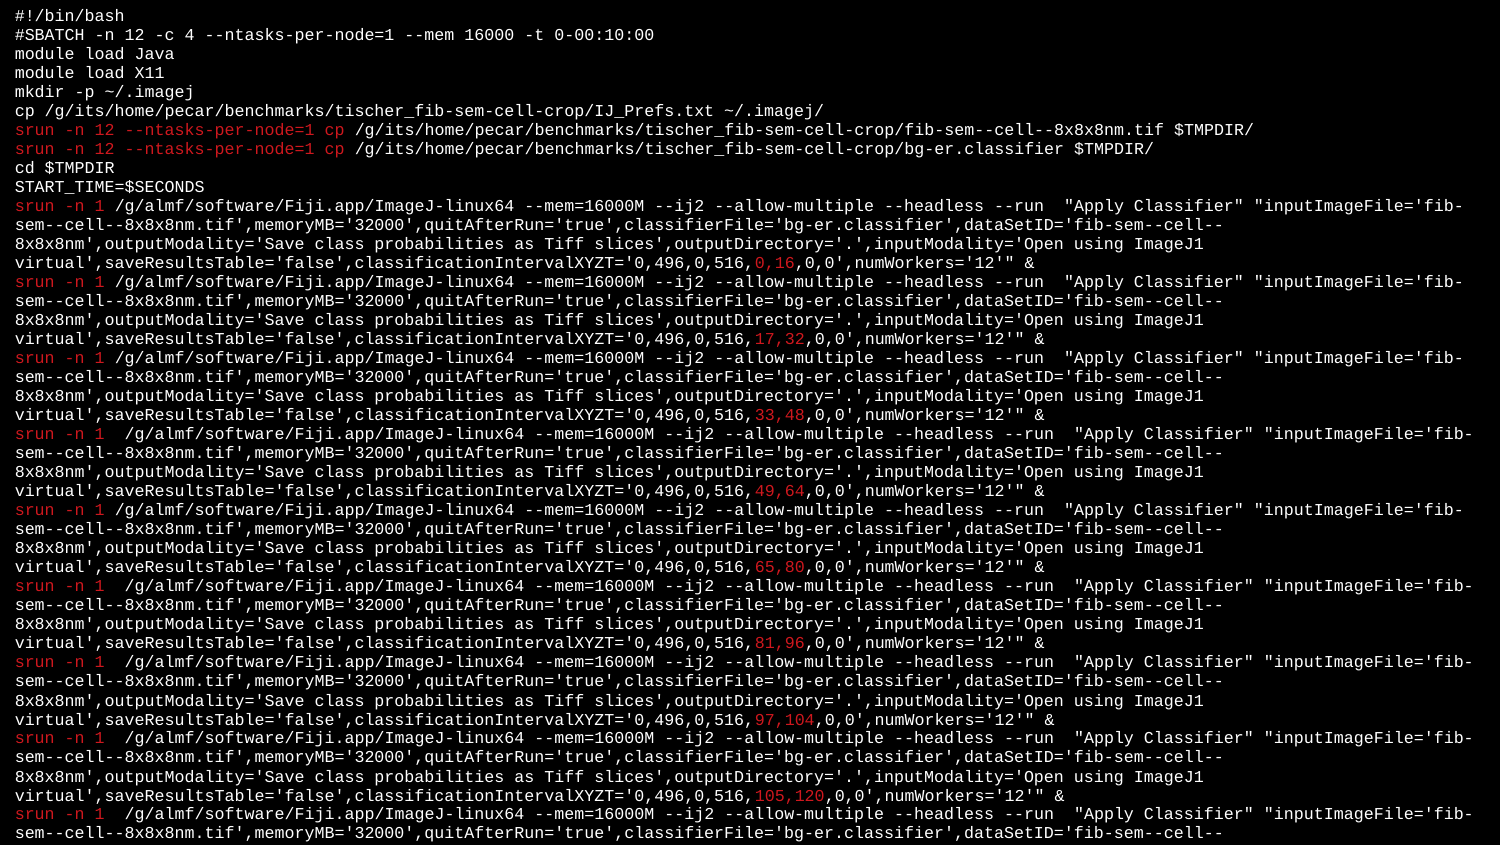

#!/bin/bash
#SBATCH -n 12 -c 4 --ntasks-per-node=1 --mem 16000 -t 0-00:10:00
module load Java
module load X11
mkdir -p ~/.imagej
cp /g/its/home/pecar/benchmarks/tischer_fib-sem-cell-crop/IJ_Prefs.txt ~/.imagej/
srun -n 12 --ntasks-per-node=1 cp /g/its/home/pecar/benchmarks/tischer_fib-sem-cell-crop/fib-sem--cell--8x8x8nm.tif $TMPDIR/
srun -n 12 --ntasks-per-node=1 cp /g/its/home/pecar/benchmarks/tischer_fib-sem-cell-crop/bg-er.classifier $TMPDIR/
cd $TMPDIR
START_TIME=$SECONDS
srun -n 1 /g/almf/software/Fiji.app/ImageJ-linux64 --mem=16000M --ij2 --allow-multiple --headless --run "Apply Classifier" "inputImageFile='fib-sem--cell--8x8x8nm.tif',memoryMB='32000',quitAfterRun='true',classifierFile='bg-er.classifier',dataSetID='fib-sem--cell--8x8x8nm',outputModality='Save class probabilities as Tiff slices',outputDirectory='.',inputModality='Open using ImageJ1 virtual',saveResultsTable='false',classificationIntervalXYZT='0,496,0,516,0,16,0,0',numWorkers='12'" &
srun -n 1 /g/almf/software/Fiji.app/ImageJ-linux64 --mem=16000M --ij2 --allow-multiple --headless --run "Apply Classifier" "inputImageFile='fib-sem--cell--8x8x8nm.tif',memoryMB='32000',quitAfterRun='true',classifierFile='bg-er.classifier',dataSetID='fib-sem--cell--8x8x8nm',outputModality='Save class probabilities as Tiff slices',outputDirectory='.',inputModality='Open using ImageJ1 virtual',saveResultsTable='false',classificationIntervalXYZT='0,496,0,516,17,32,0,0',numWorkers='12'" &
srun -n 1 /g/almf/software/Fiji.app/ImageJ-linux64 --mem=16000M --ij2 --allow-multiple --headless --run "Apply Classifier" "inputImageFile='fib-sem--cell--8x8x8nm.tif',memoryMB='32000',quitAfterRun='true',classifierFile='bg-er.classifier',dataSetID='fib-sem--cell--8x8x8nm',outputModality='Save class probabilities as Tiff slices',outputDirectory='.',inputModality='Open using ImageJ1 virtual',saveResultsTable='false',classificationIntervalXYZT='0,496,0,516,33,48,0,0',numWorkers='12'" &
srun -n 1 /g/almf/software/Fiji.app/ImageJ-linux64 --mem=16000M --ij2 --allow-multiple --headless --run "Apply Classifier" "inputImageFile='fib-sem--cell--8x8x8nm.tif',memoryMB='32000',quitAfterRun='true',classifierFile='bg-er.classifier',dataSetID='fib-sem--cell--8x8x8nm',outputModality='Save class probabilities as Tiff slices',outputDirectory='.',inputModality='Open using ImageJ1 virtual',saveResultsTable='false',classificationIntervalXYZT='0,496,0,516,49,64,0,0',numWorkers='12'" &
srun -n 1 /g/almf/software/Fiji.app/ImageJ-linux64 --mem=16000M --ij2 --allow-multiple --headless --run "Apply Classifier" "inputImageFile='fib-sem--cell--8x8x8nm.tif',memoryMB='32000',quitAfterRun='true',classifierFile='bg-er.classifier',dataSetID='fib-sem--cell--8x8x8nm',outputModality='Save class probabilities as Tiff slices',outputDirectory='.',inputModality='Open using ImageJ1 virtual',saveResultsTable='false',classificationIntervalXYZT='0,496,0,516,65,80,0,0',numWorkers='12'" &
srun -n 1 /g/almf/software/Fiji.app/ImageJ-linux64 --mem=16000M --ij2 --allow-multiple --headless --run "Apply Classifier" "inputImageFile='fib-sem--cell--8x8x8nm.tif',memoryMB='32000',quitAfterRun='true',classifierFile='bg-er.classifier',dataSetID='fib-sem--cell--8x8x8nm',outputModality='Save class probabilities as Tiff slices',outputDirectory='.',inputModality='Open using ImageJ1 virtual',saveResultsTable='false',classificationIntervalXYZT='0,496,0,516,81,96,0,0',numWorkers='12'" &
srun -n 1 /g/almf/software/Fiji.app/ImageJ-linux64 --mem=16000M --ij2 --allow-multiple --headless --run "Apply Classifier" "inputImageFile='fib-sem--cell--8x8x8nm.tif',memoryMB='32000',quitAfterRun='true',classifierFile='bg-er.classifier',dataSetID='fib-sem--cell--8x8x8nm',outputModality='Save class probabilities as Tiff slices',outputDirectory='.',inputModality='Open using ImageJ1 virtual',saveResultsTable='false',classificationIntervalXYZT='0,496,0,516,97,104,0,0',numWorkers='12'" &
srun -n 1 /g/almf/software/Fiji.app/ImageJ-linux64 --mem=16000M --ij2 --allow-multiple --headless --run "Apply Classifier" "inputImageFile='fib-sem--cell--8x8x8nm.tif',memoryMB='32000',quitAfterRun='true',classifierFile='bg-er.classifier',dataSetID='fib-sem--cell--8x8x8nm',outputModality='Save class probabilities as Tiff slices',outputDirectory='.',inputModality='Open using ImageJ1 virtual',saveResultsTable='false',classificationIntervalXYZT='0,496,0,516,105,120,0,0',numWorkers='12'" &
srun -n 1 /g/almf/software/Fiji.app/ImageJ-linux64 --mem=16000M --ij2 --allow-multiple --headless --run "Apply Classifier" "inputImageFile='fib-sem--cell--8x8x8nm.tif',memoryMB='32000',quitAfterRun='true',classifierFile='bg-er.classifier',dataSetID='fib-sem--cell--8x8x8nm',outputModality='Save class probabilities as Tiff slices',outputDirectory='.',inputModality='Open using ImageJ1 virtual',saveResultsTable='false',classificationIntervalXYZT='0,496,0,516,121,137,0,0',numWorkers='12'" &
srun -n 1 /g/almf/software/Fiji.app/ImageJ-linux64 --mem=16000M --ij2 --allow-multiple --headless --run "Apply Classifier" "inputImageFile='fib-sem--cell--8x8x8nm.tif',memoryMB='32000',quitAfterRun='true',classifierFile='bg-er.classifier',dataSetID='fib-sem--cell--8x8x8nm',outputModality='Save class probabilities as Tiff slices',outputDirectory='.',inputModality='Open using ImageJ1 virtual',saveResultsTable='false',classificationIntervalXYZT='0,496,0,516,138,165,0,0',numWorkers='12'" &
srun -n 1 /g/almf/software/Fiji.app/ImageJ-linux64 --mem=16000M --ij2 --allow-multiple --headless --run "Apply Classifier" "inputImageFile='fib-sem--cell--8x8x8nm.tif',memoryMB='32000',quitAfterRun='true',classifierFile='bg-er.classifier',dataSetID='fib-sem--cell--8x8x8nm',outputModality='Save class probabilities as Tiff slices',outputDirectory='.',inputModality='Open using ImageJ1 virtual',saveResultsTable='false',classificationIntervalXYZT='0,496,0,516,166,183,0,0',numWorkers='12'" &
srun -n 1 /g/almf/software/Fiji.app/ImageJ-linux64 --mem=16000M --ij2 --allow-multiple --headless --run "Apply Classifier" "inputImageFile='fib-sem--cell--8x8x8nm.tif',memoryMB='32000',quitAfterRun='true',classifierFile='bg-er.classifier',dataSetID='fib-sem--cell--8x8x8nm',outputModality='Save class probabilities as Tiff slices',outputDirectory='.',inputModality='Open using ImageJ1 virtual',saveResultsTable='false',classificationIntervalXYZT='0,496,0,516,184,200,0,0',numWorkers='12'" &
wait